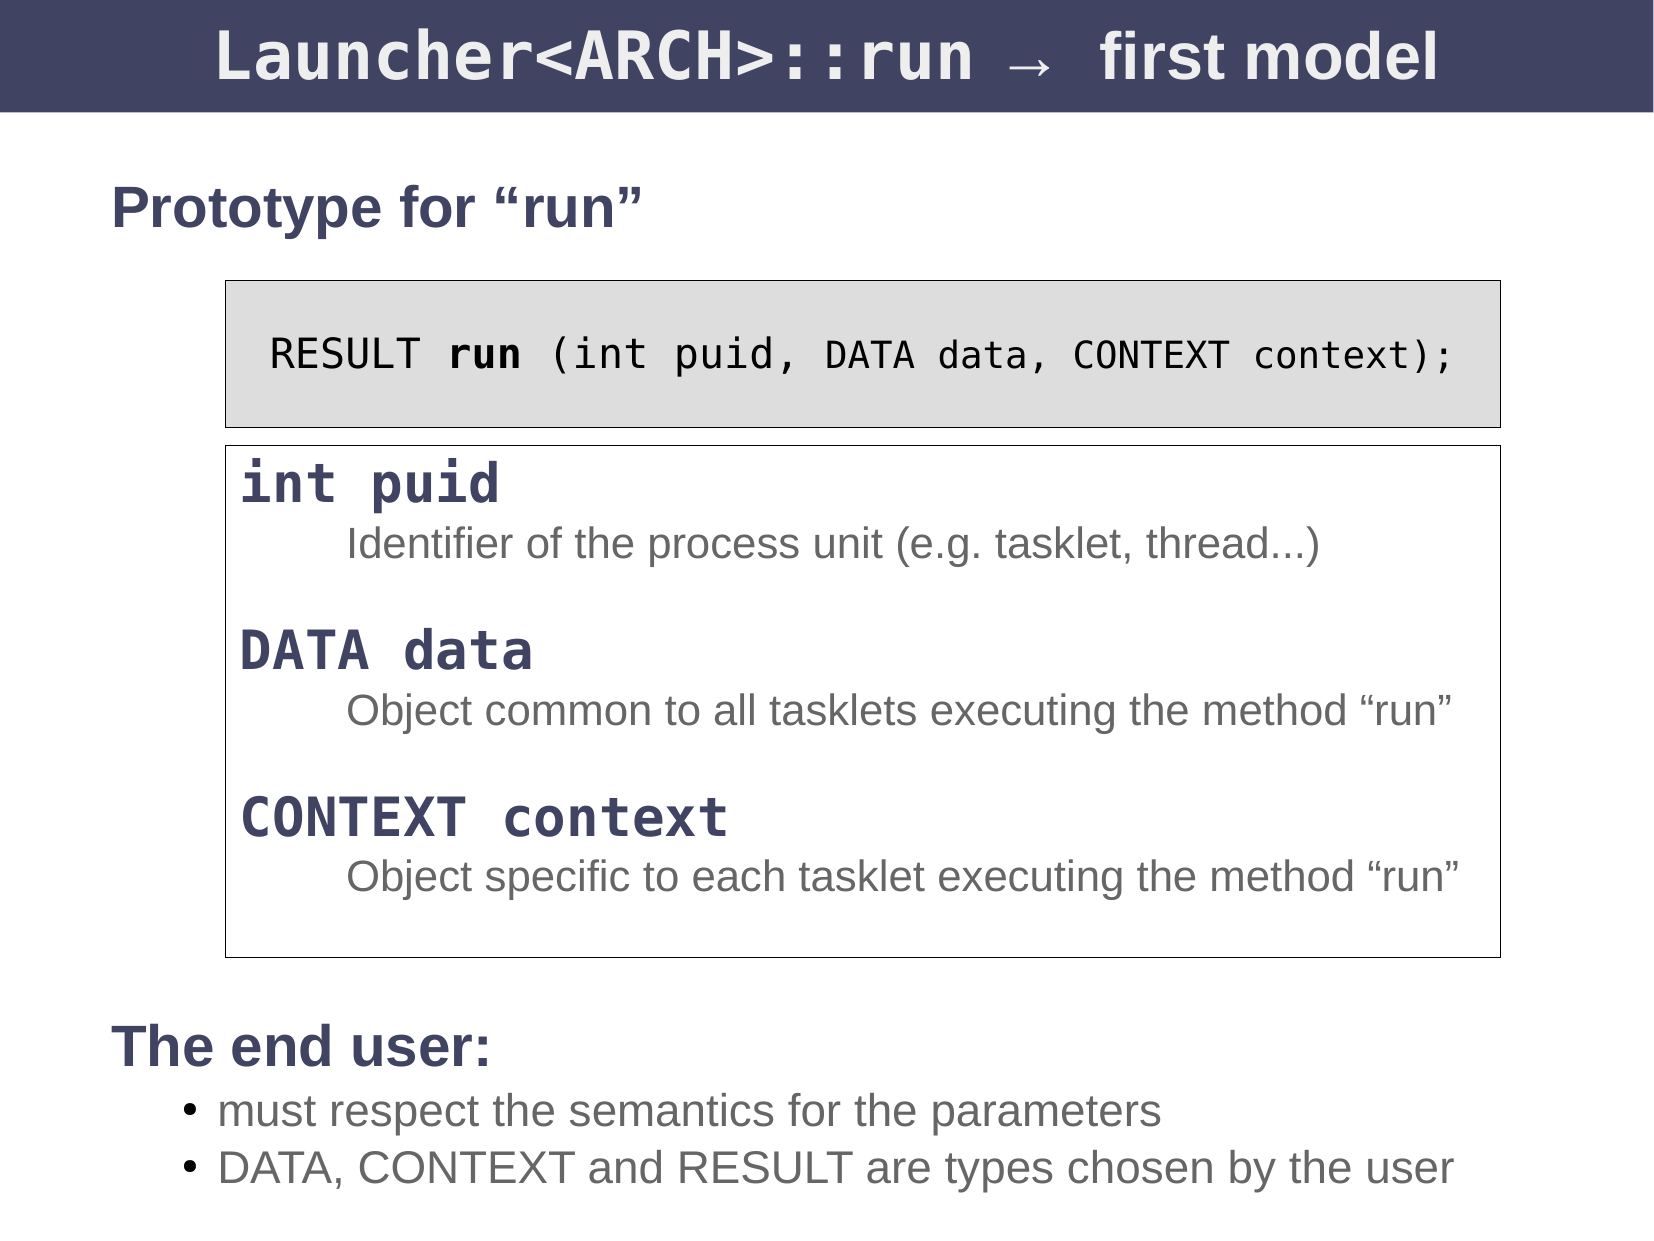

Launcher<ARCH>::run → first model
Prototype for “run”
RESULT run (int puid, DATA data, CONTEXT context);
int puid
Identifier of the process unit (e.g. tasklet, thread...)
DATA data
Object common to all tasklets executing the method “run”
CONTEXT context
Object specific to each tasklet executing the method “run”
The end user:
must respect the semantics for the parameters
DATA, CONTEXT and RESULT are types chosen by the user